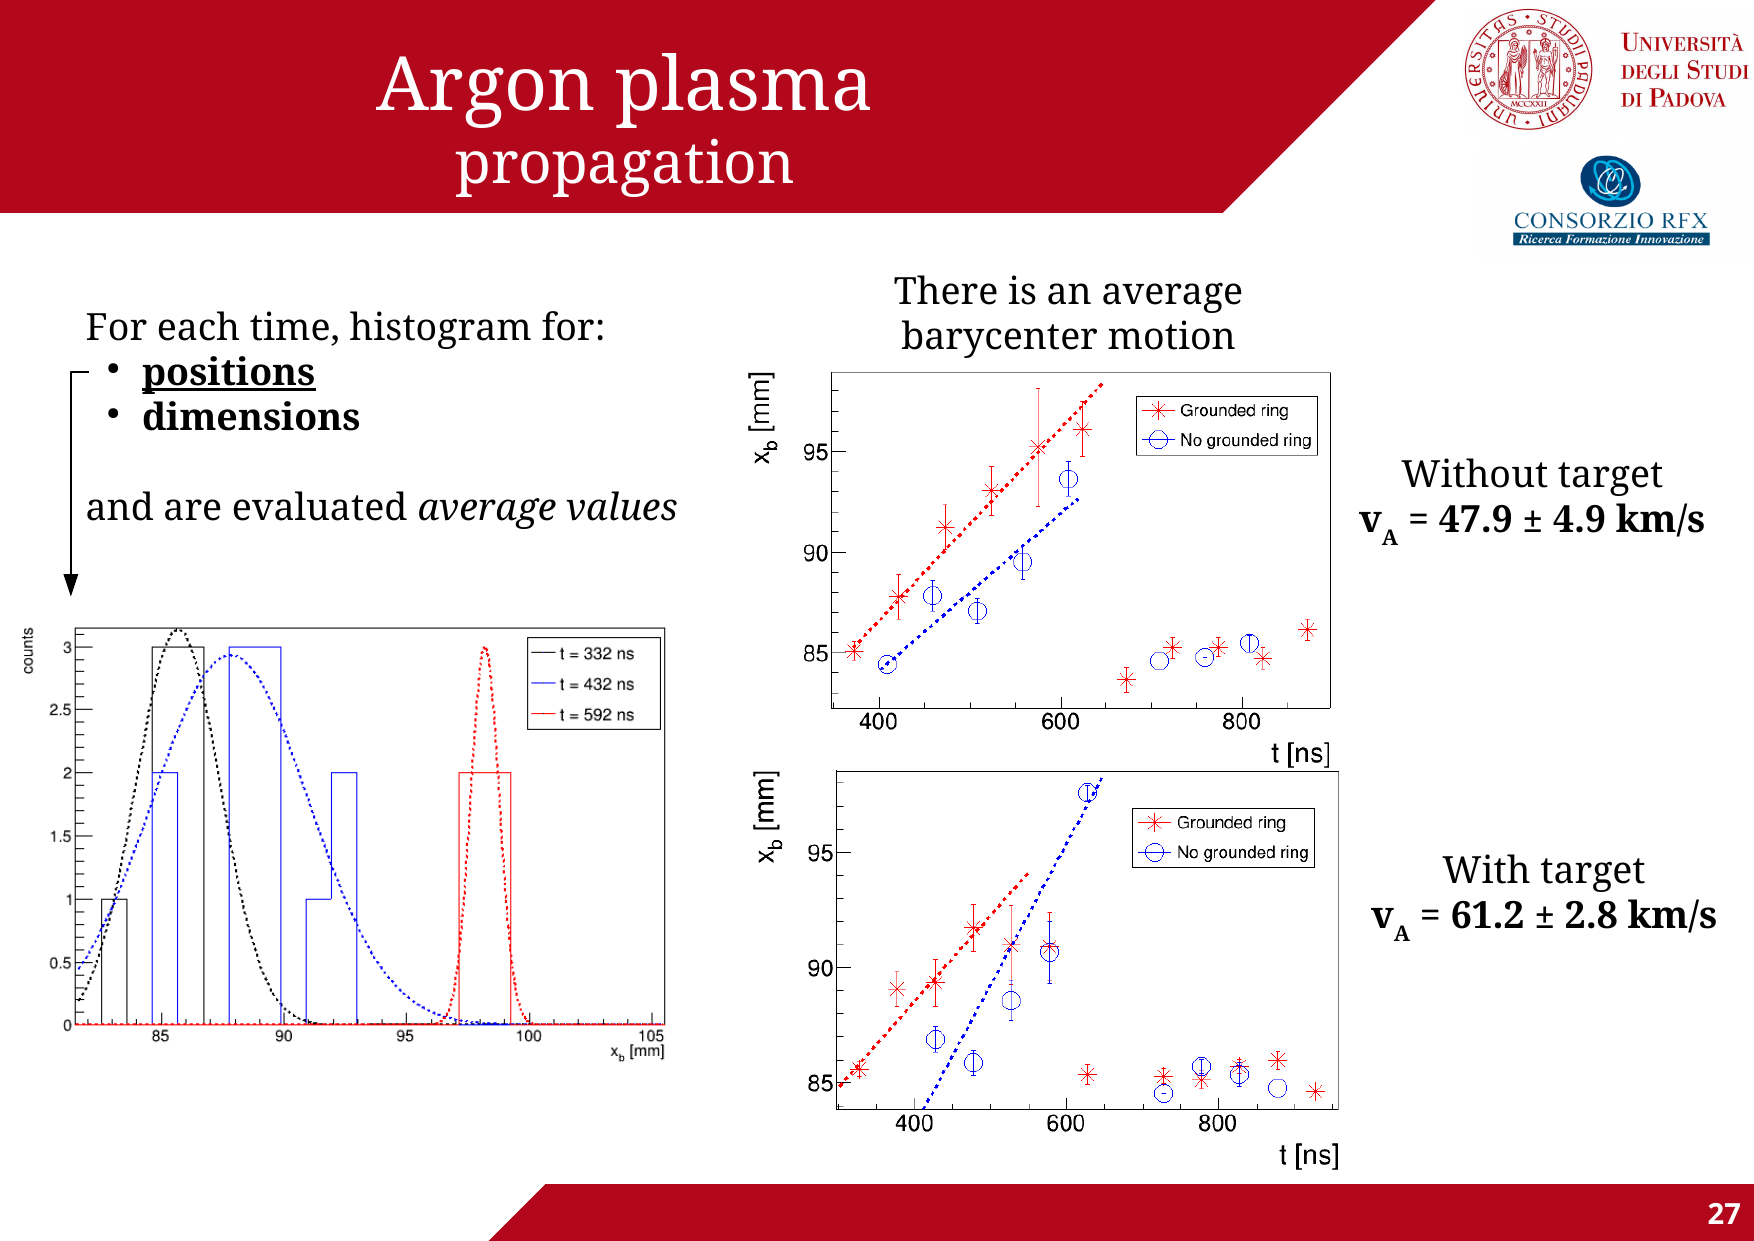

# Argon plasma propagation
There is an average barycenter motion
For each time, histogram for:
positions
dimensions
and are evaluated average values
Without target
vA = 47.9 ± 4.9 km/s
With target
vA = 61.2 ± 2.8 km/s
27